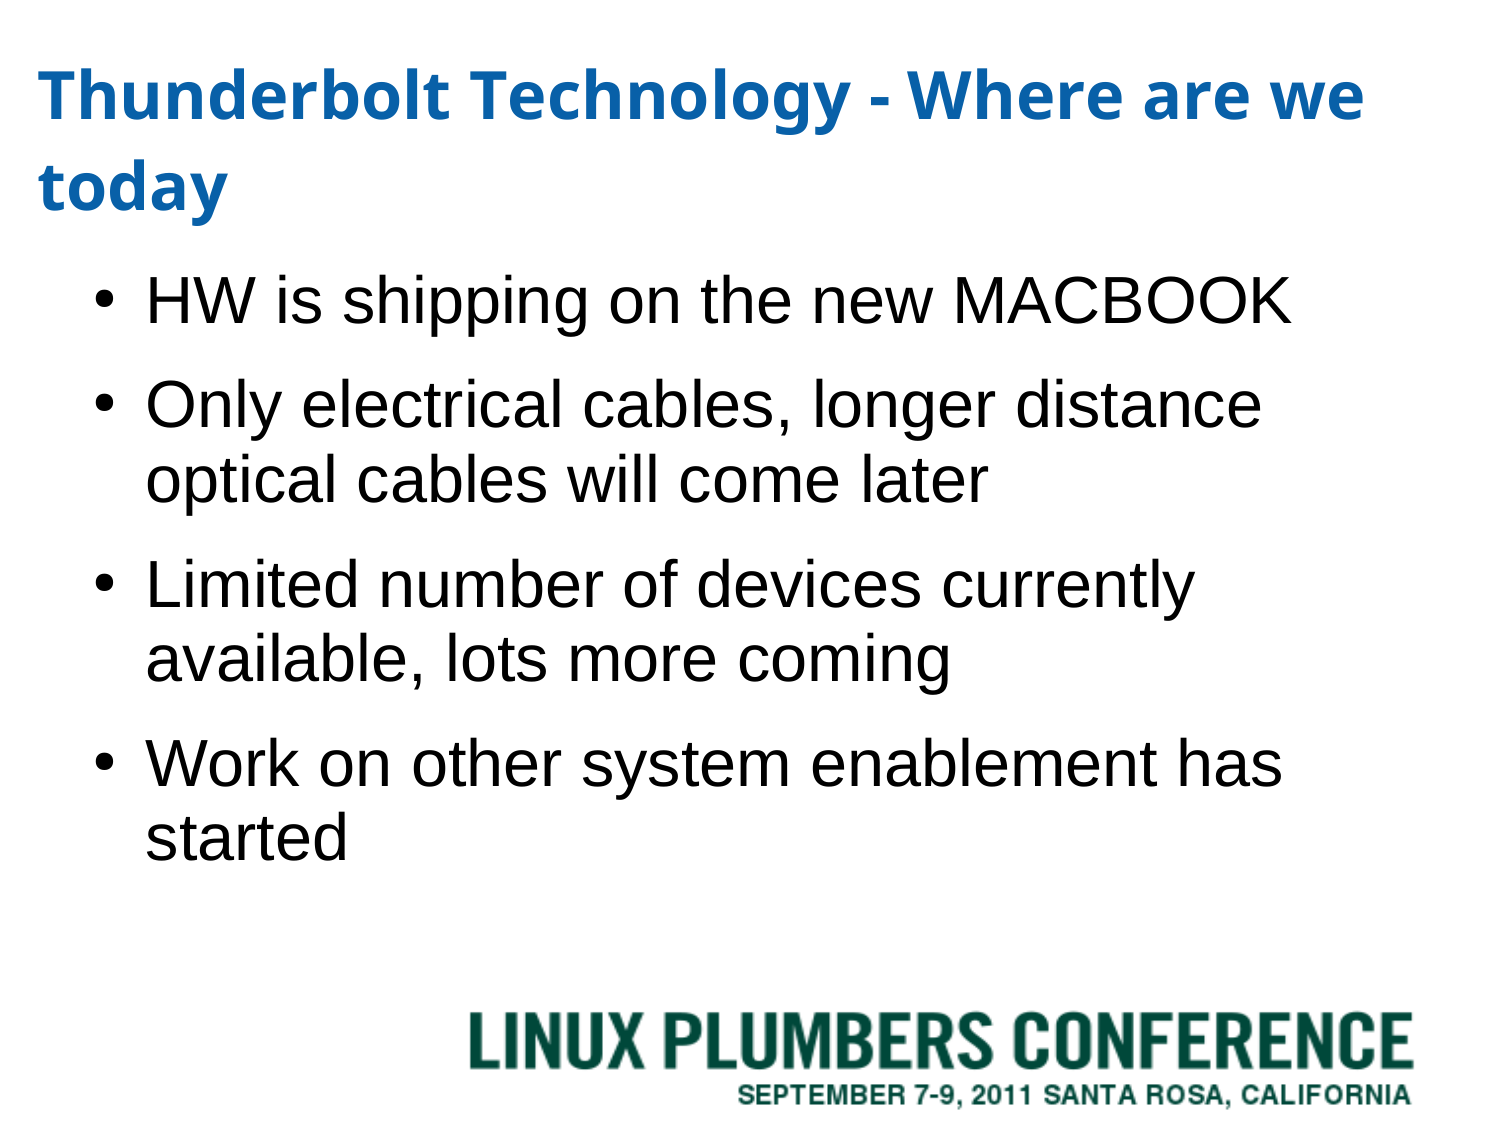

# Thunderbolt Technology - Where are we today
HW is shipping on the new MACBOOK
Only electrical cables, longer distance optical cables will come later
Limited number of devices currently available, lots more coming
Work on other system enablement has started